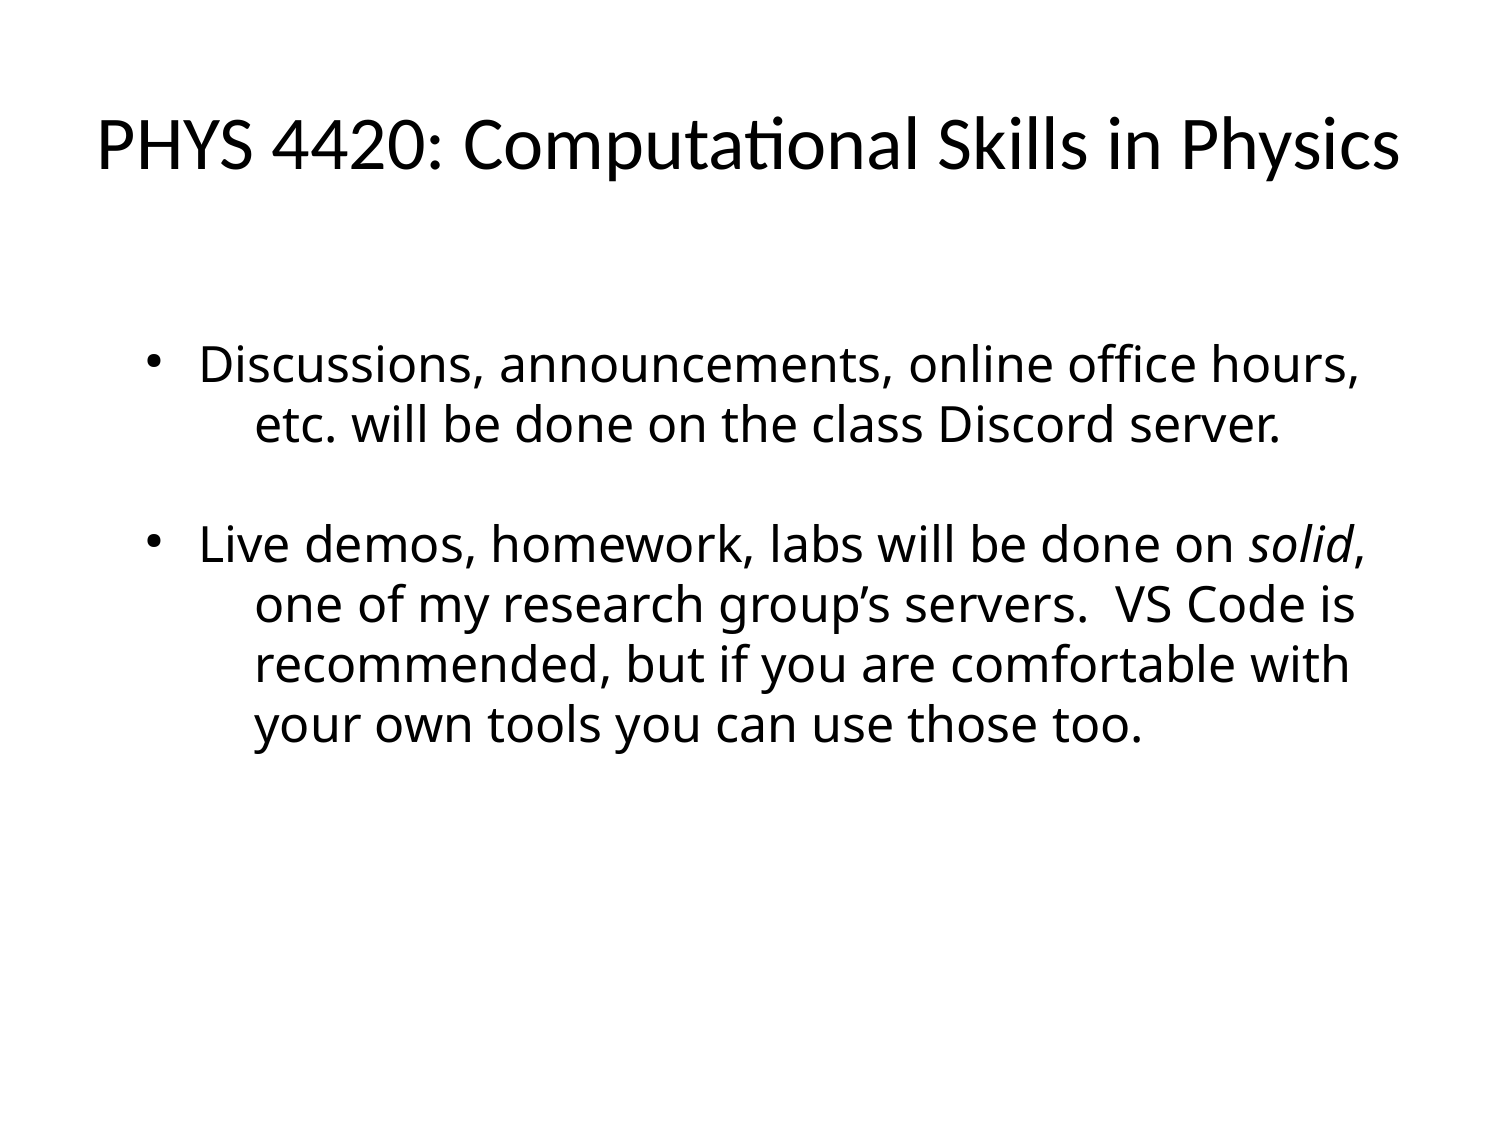

# PHYS 4420: Computational Skills in Physics
Discussions, announcements, online office hours, etc. will be done on the class Discord server.
Live demos, homework, labs will be done on solid, one of my research group’s servers. VS Code is recommended, but if you are comfortable with your own tools you can use those too.